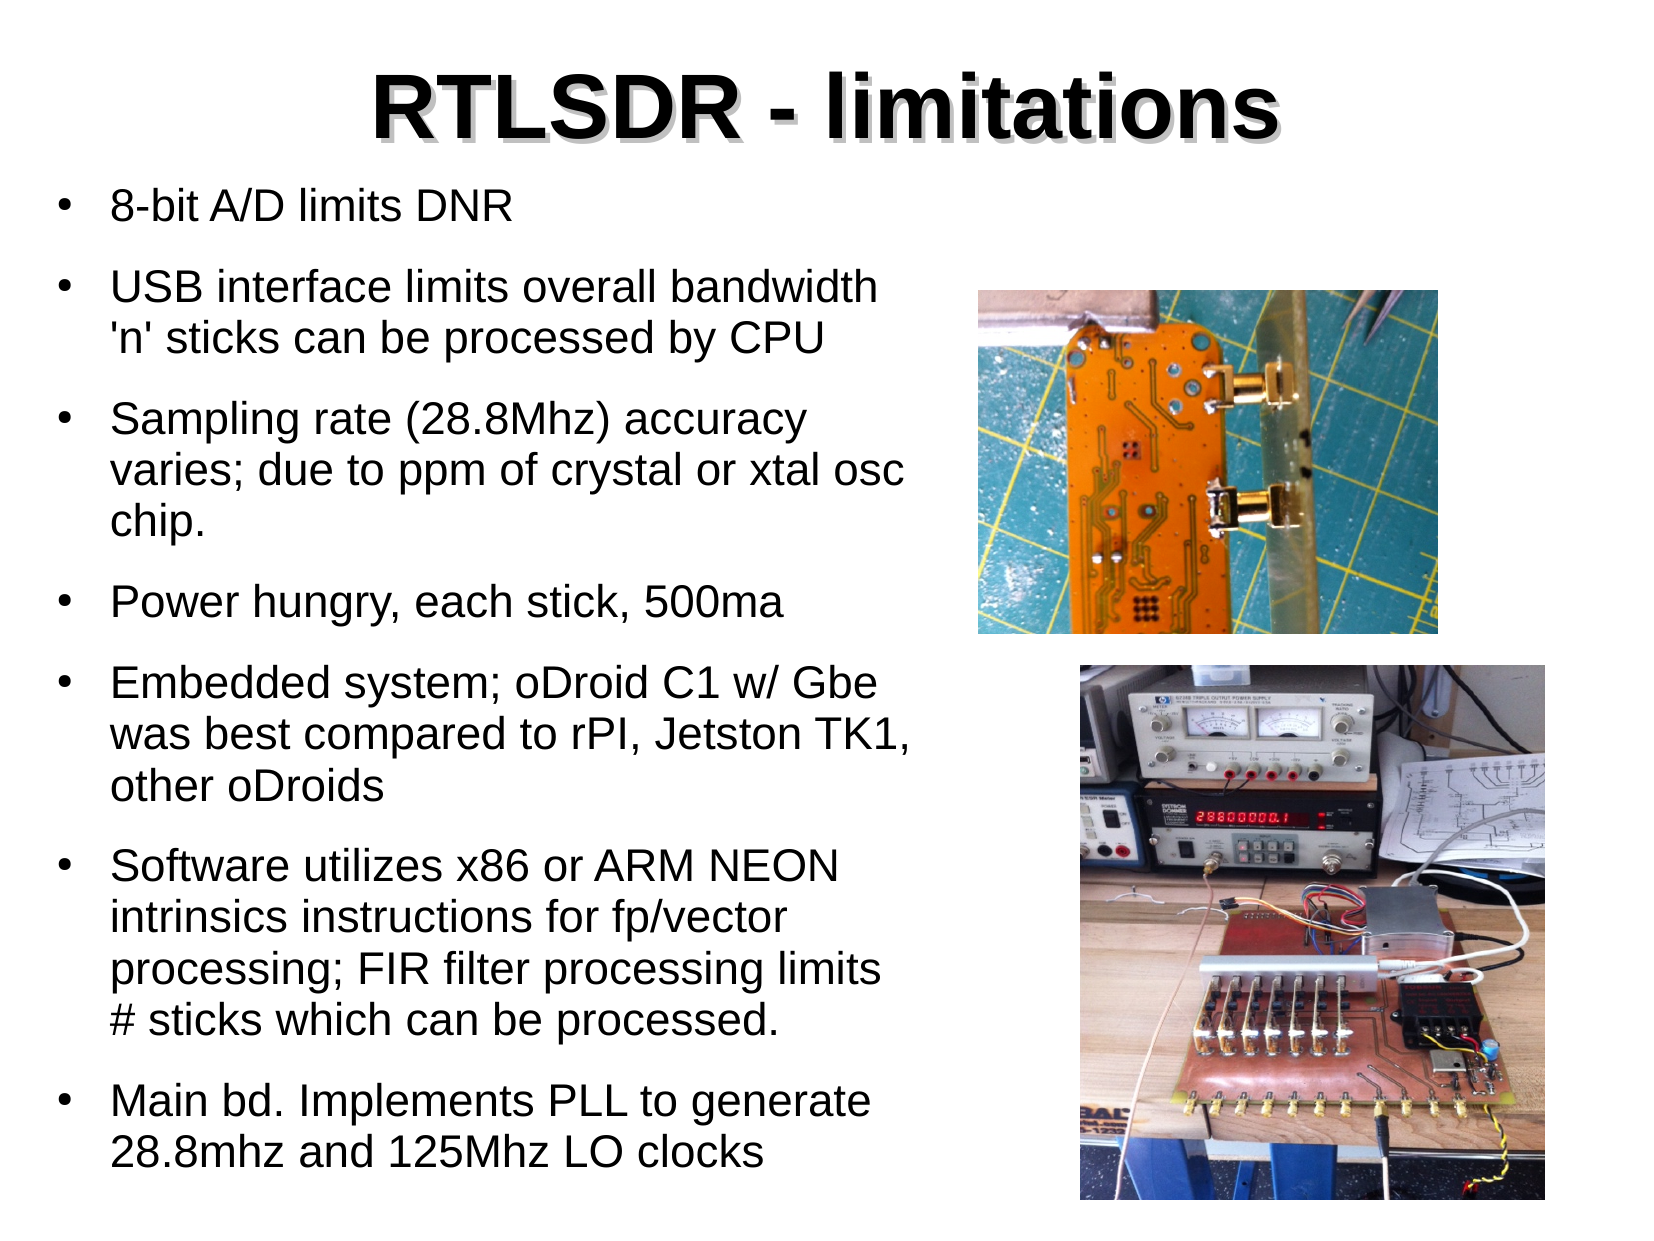

# RTLSDR - limitations
8-bit A/D limits DNR
USB interface limits overall bandwidth 'n' sticks can be processed by CPU
Sampling rate (28.8Mhz) accuracy varies; due to ppm of crystal or xtal osc chip.
Power hungry, each stick, 500ma
Embedded system; oDroid C1 w/ Gbe was best compared to rPI, Jetston TK1, other oDroids
Software utilizes x86 or ARM NEON intrinsics instructions for fp/vector processing; FIR filter processing limits # sticks which can be processed.
Main bd. Implements PLL to generate 28.8mhz and 125Mhz LO clocks